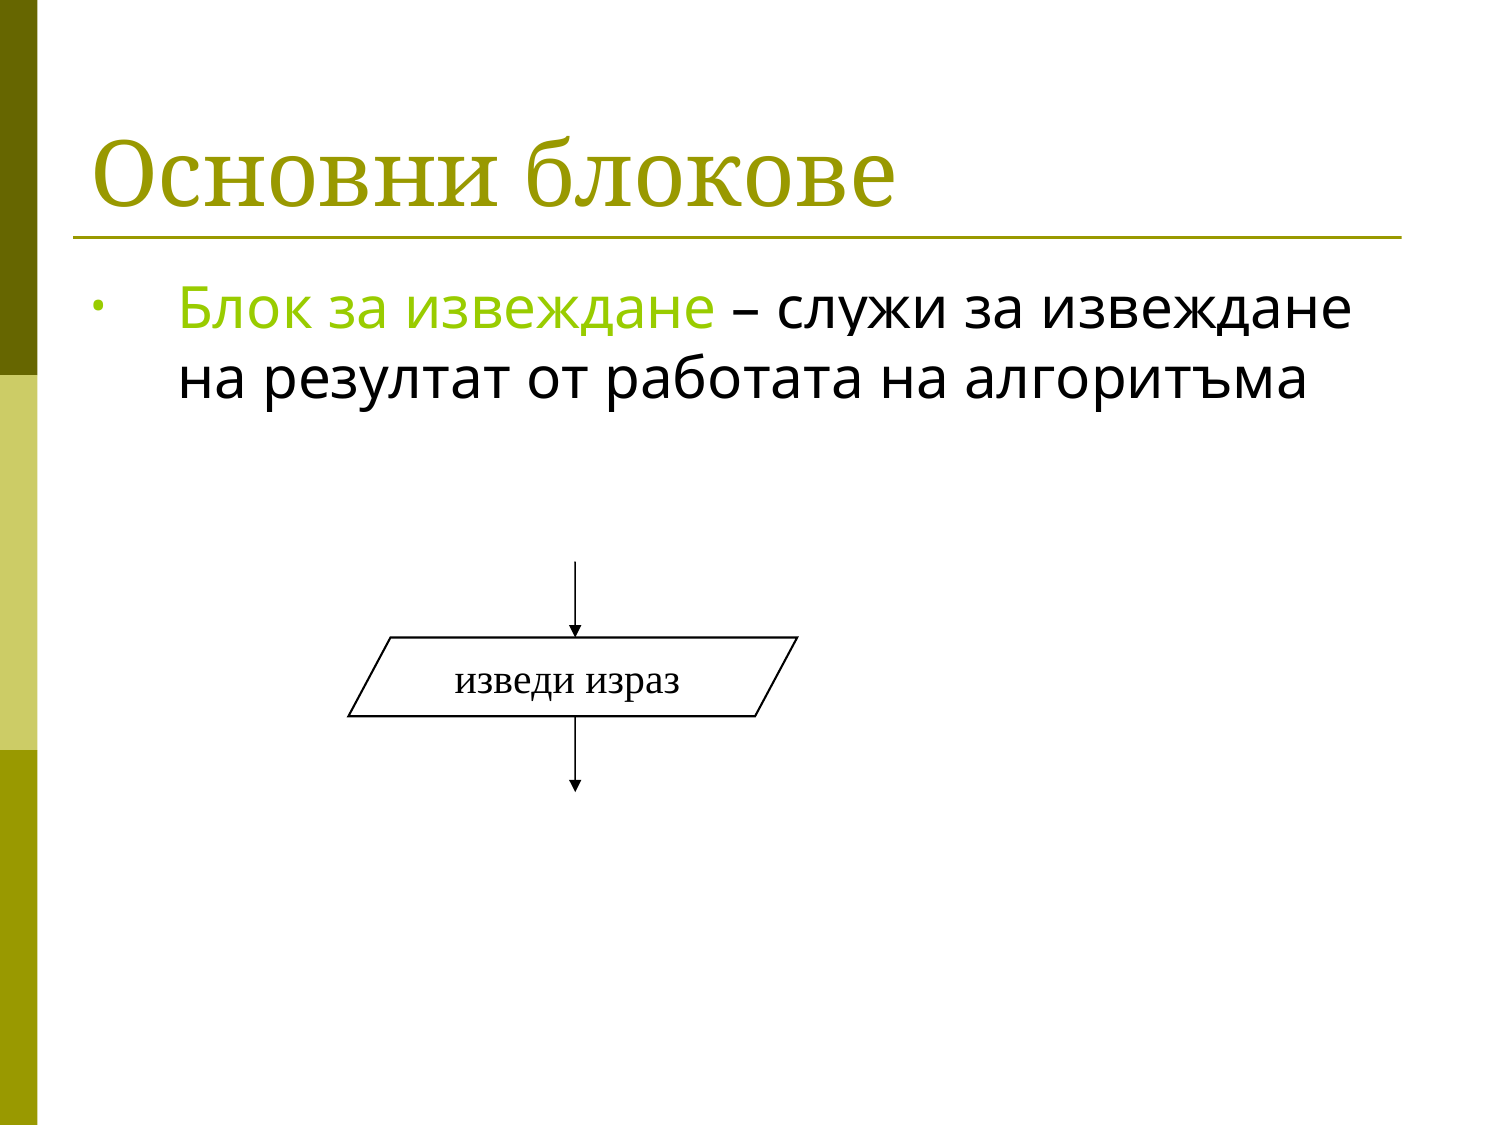

# Основни блокове
Блок за извеждане – служи за извеждане на резултат от работата на алгоритъма
изведи израз